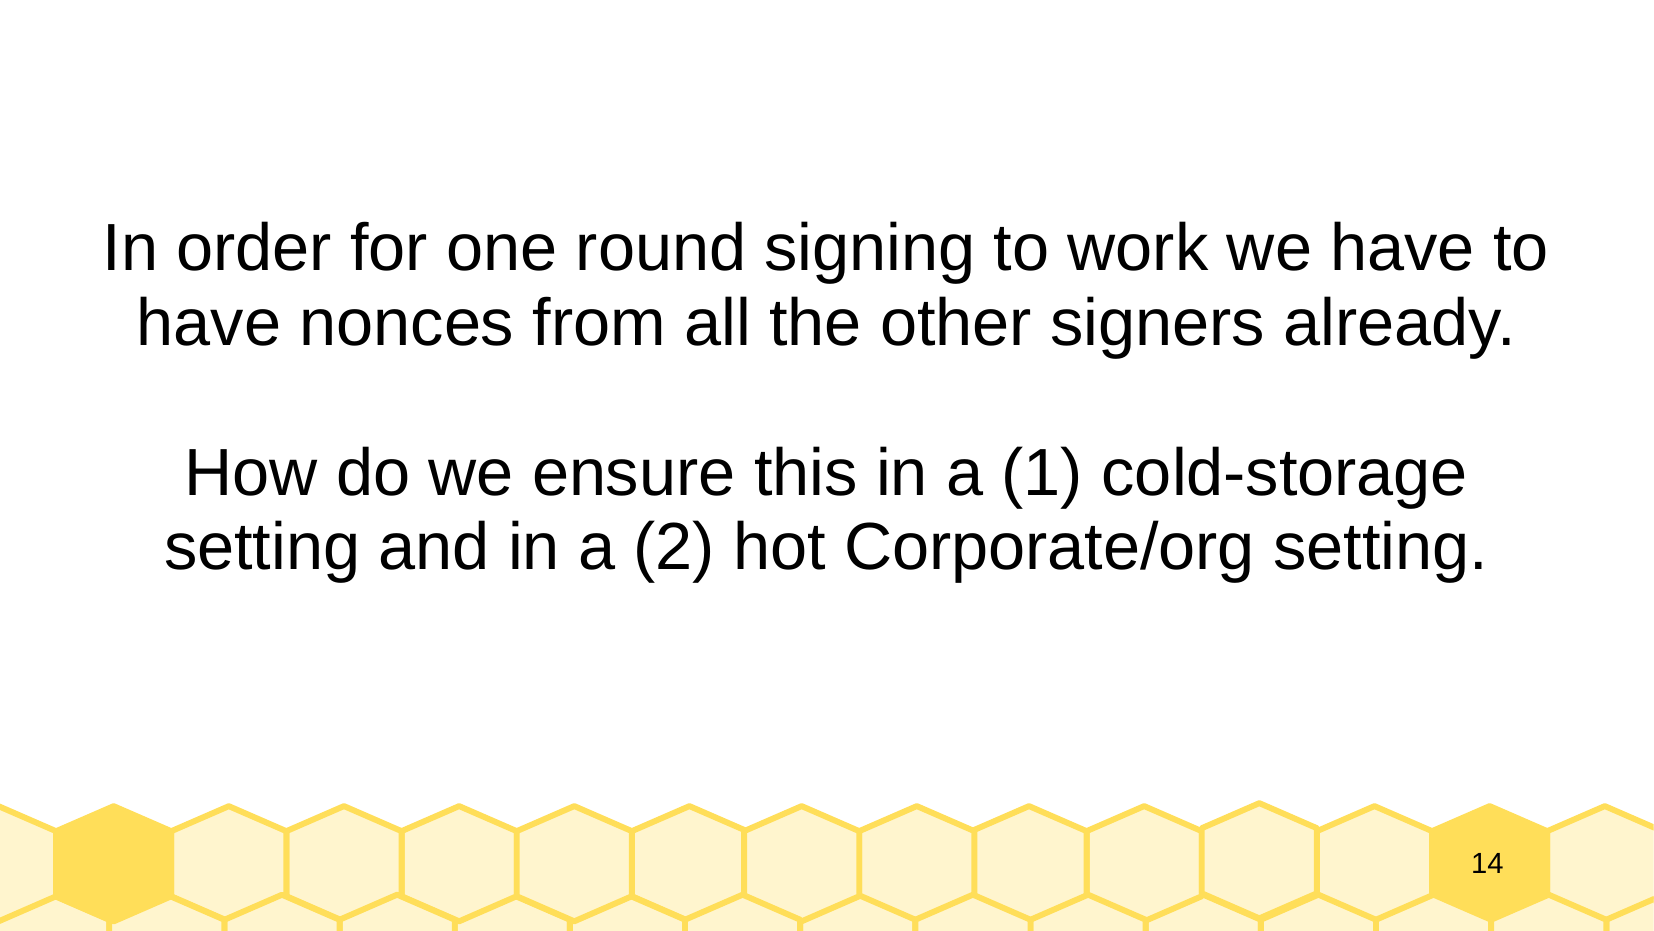

# In order for one round signing to work we have to have nonces from all the other signers already.
How do we ensure this in a (1) cold-storage setting and in a (2) hot Corporate/org setting.